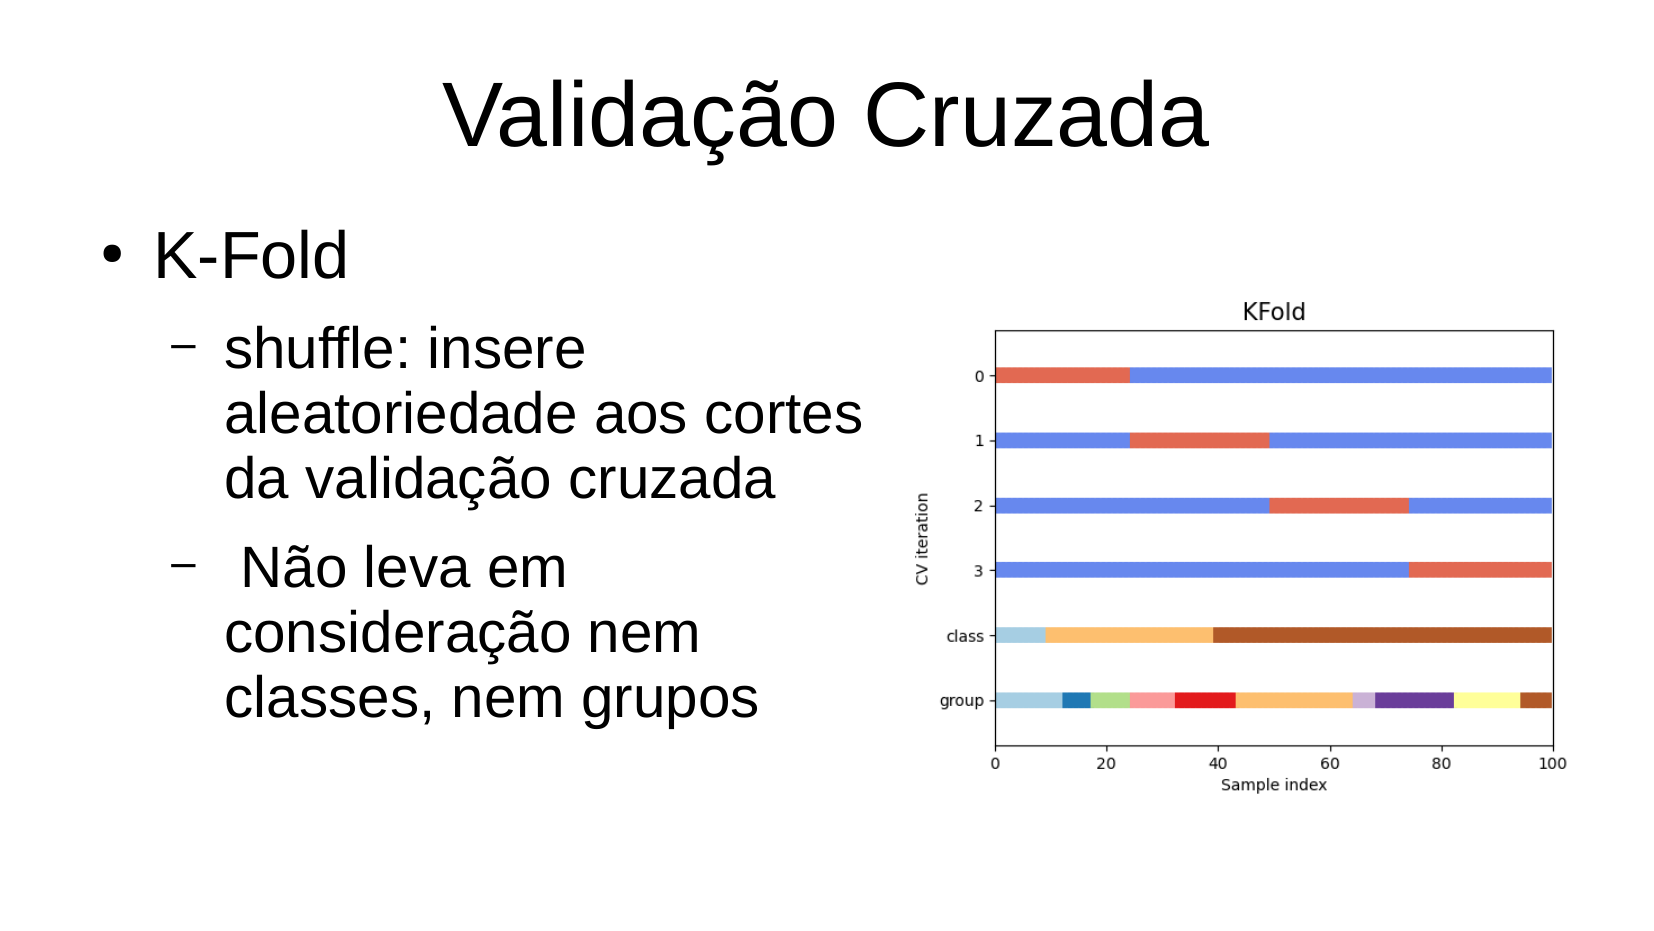

# Validação Cruzada
K-Fold
shuffle: insere aleatoriedade aos cortes da validação cruzada
 Não leva em consideração nem classes, nem grupos